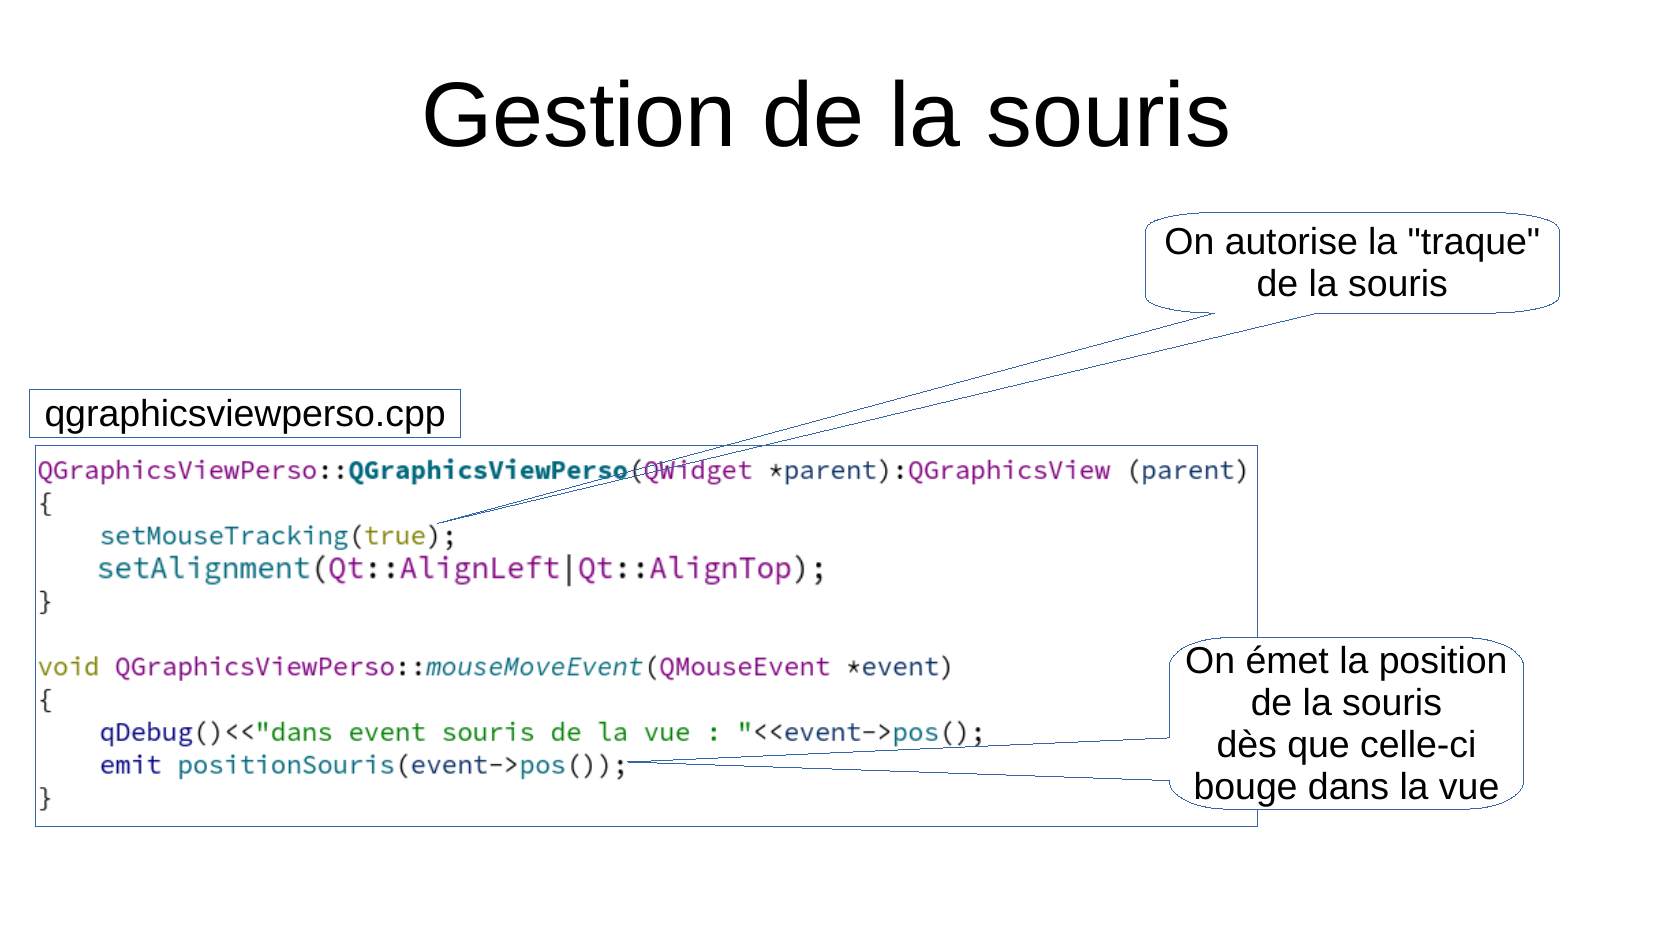

# Gestion de la souris
On autorise la "traque"
de la souris
qgraphicsviewperso.cpp
On émet la position
de la souris
dès que celle-ci
bouge dans la vue